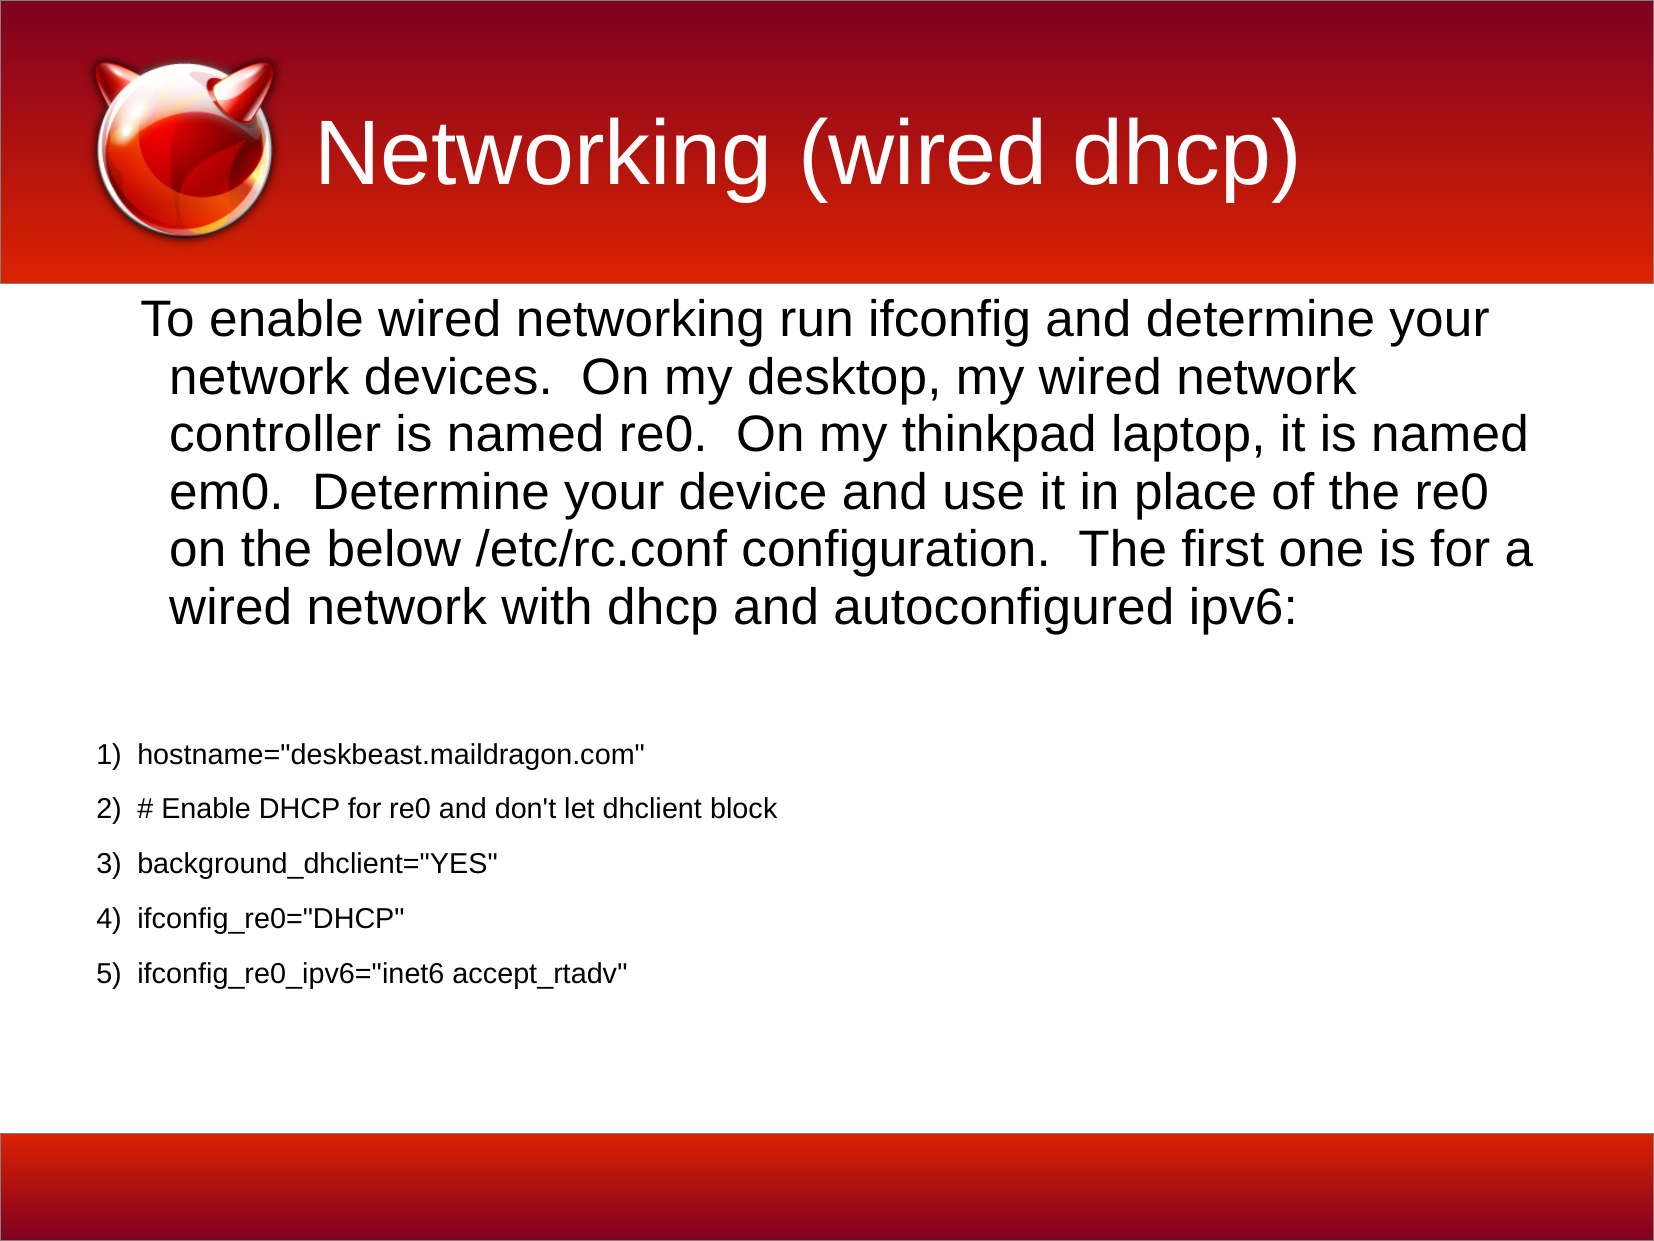

# Networking (wired dhcp)
To enable wired networking run ifconfig and determine your network devices. On my desktop, my wired network controller is named re0. On my thinkpad laptop, it is named em0. Determine your device and use it in place of the re0 on the below /etc/rc.conf configuration. The first one is for a wired network with dhcp and autoconfigured ipv6:
hostname="deskbeast.maildragon.com"
# Enable DHCP for re0 and don't let dhclient block
background_dhclient="YES"
ifconfig_re0="DHCP"
ifconfig_re0_ipv6="inet6 accept_rtadv"